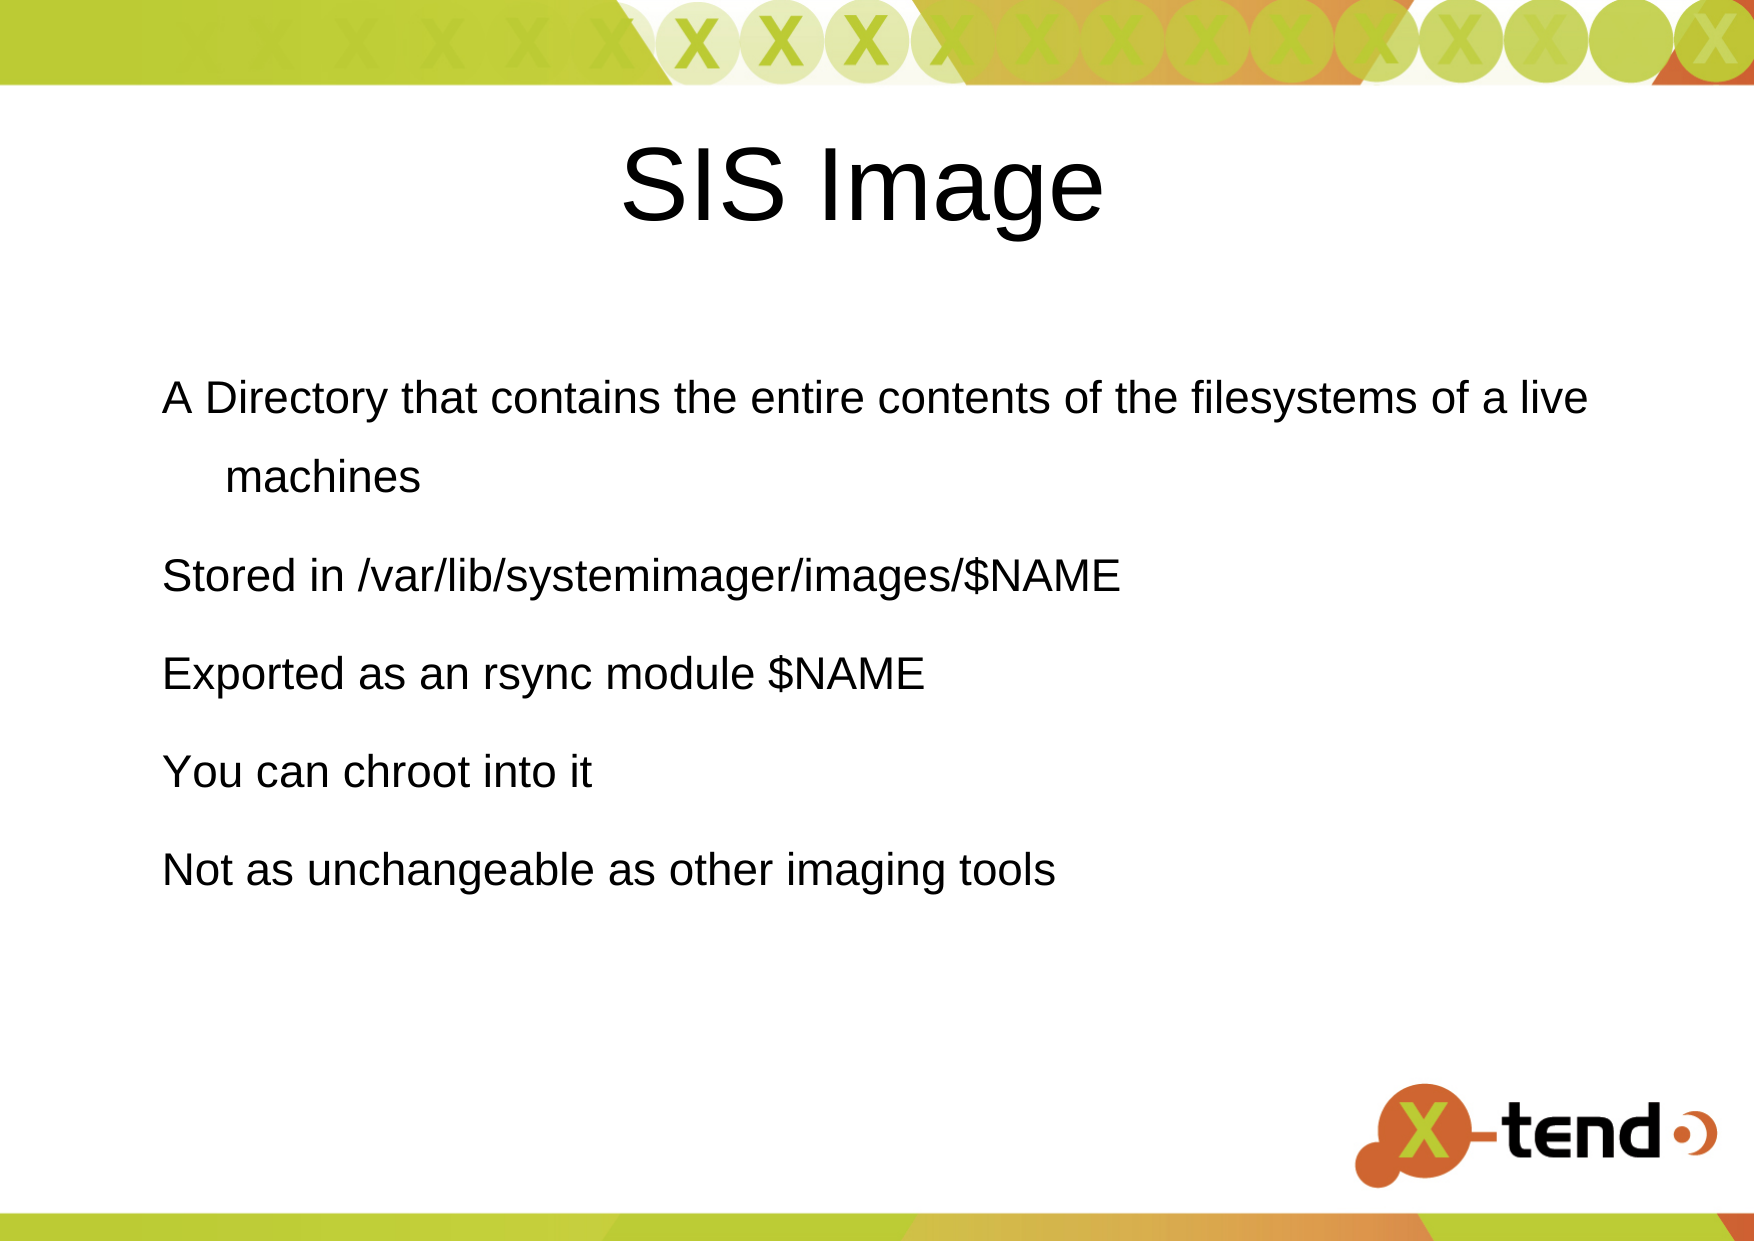

# SIS Image
A Directory that contains the entire contents of the filesystems of a live machines
Stored in /var/lib/systemimager/images/$NAME
Exported as an rsync module $NAME
You can chroot into it
Not as unchangeable as other imaging tools